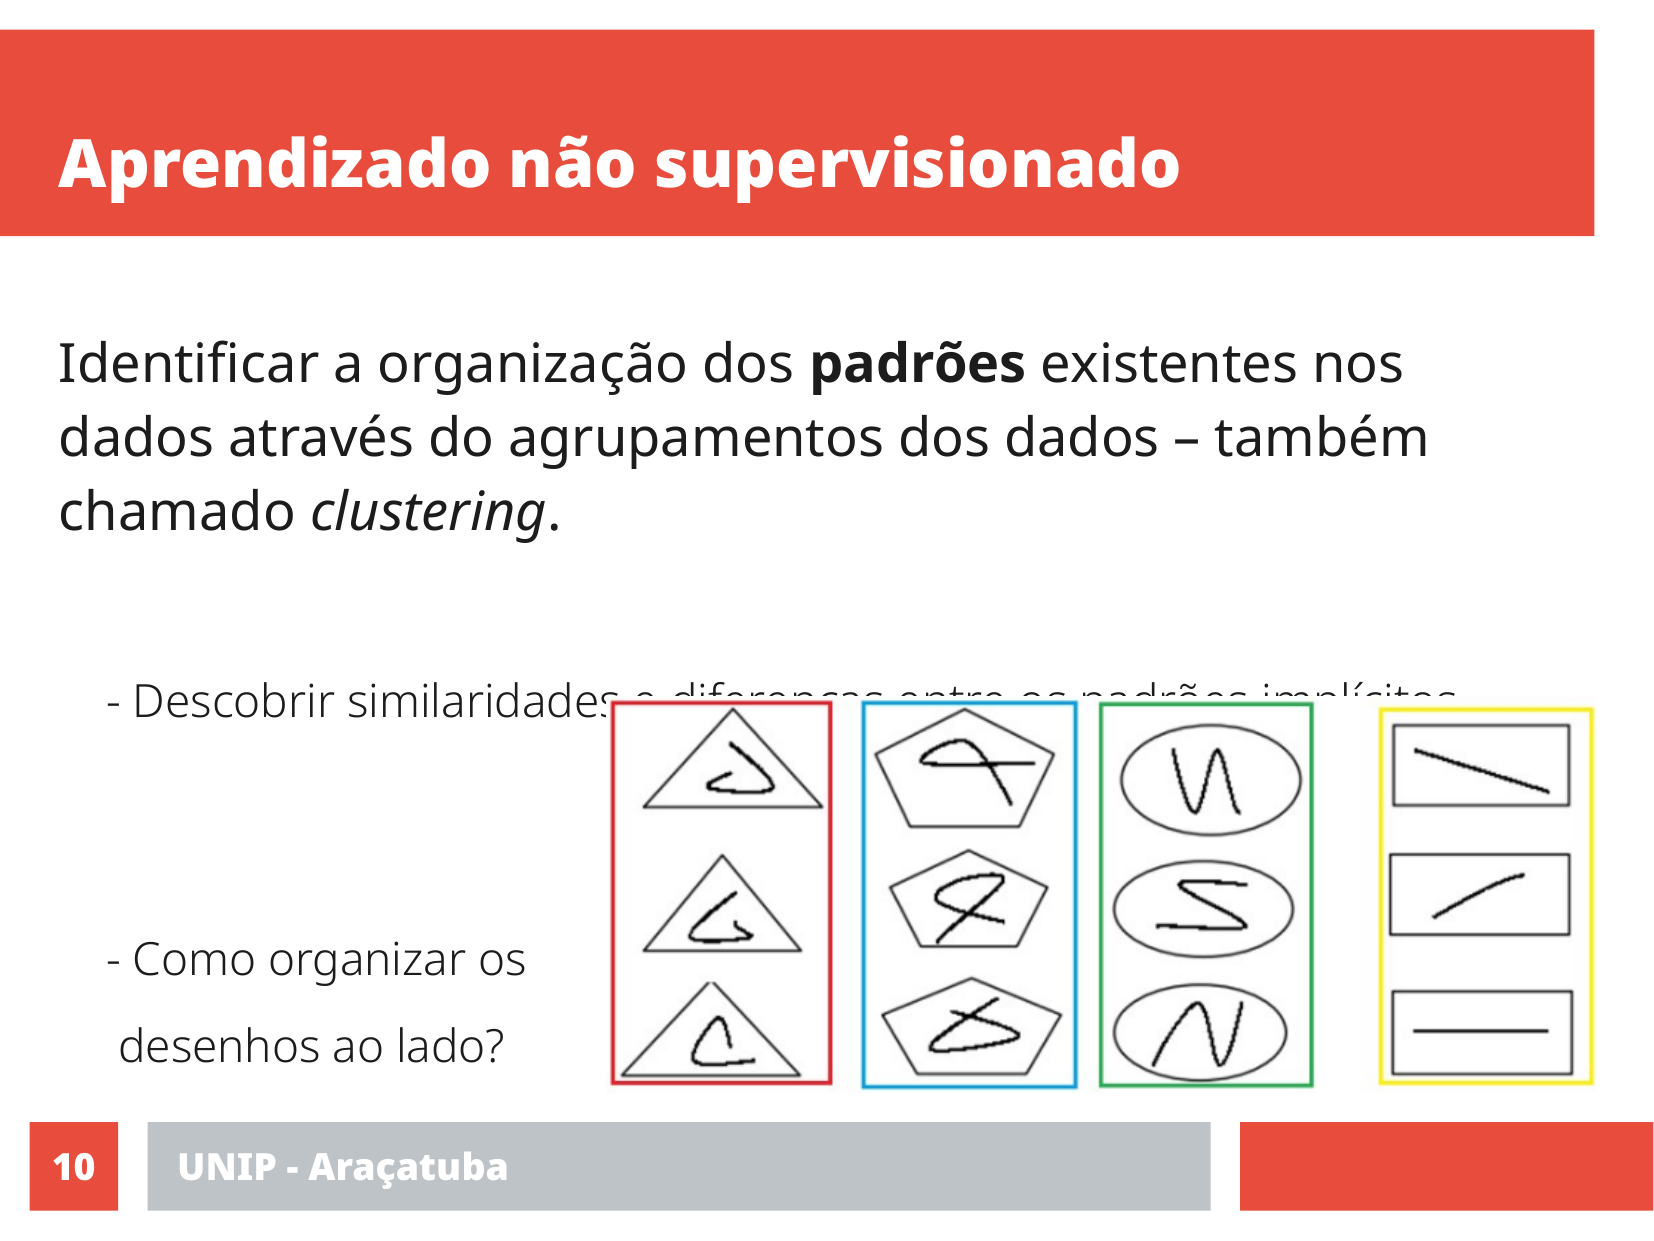

# Aprendizado não supervisionado
Identificar a organização dos padrões existentes nos dados através do agrupamentos dos dados – também chamado clustering.
- Descobrir similaridades e diferenças entre os padrões implícitos.
- Como organizar os
 desenhos ao lado?
10
UNIP - Araçatuba